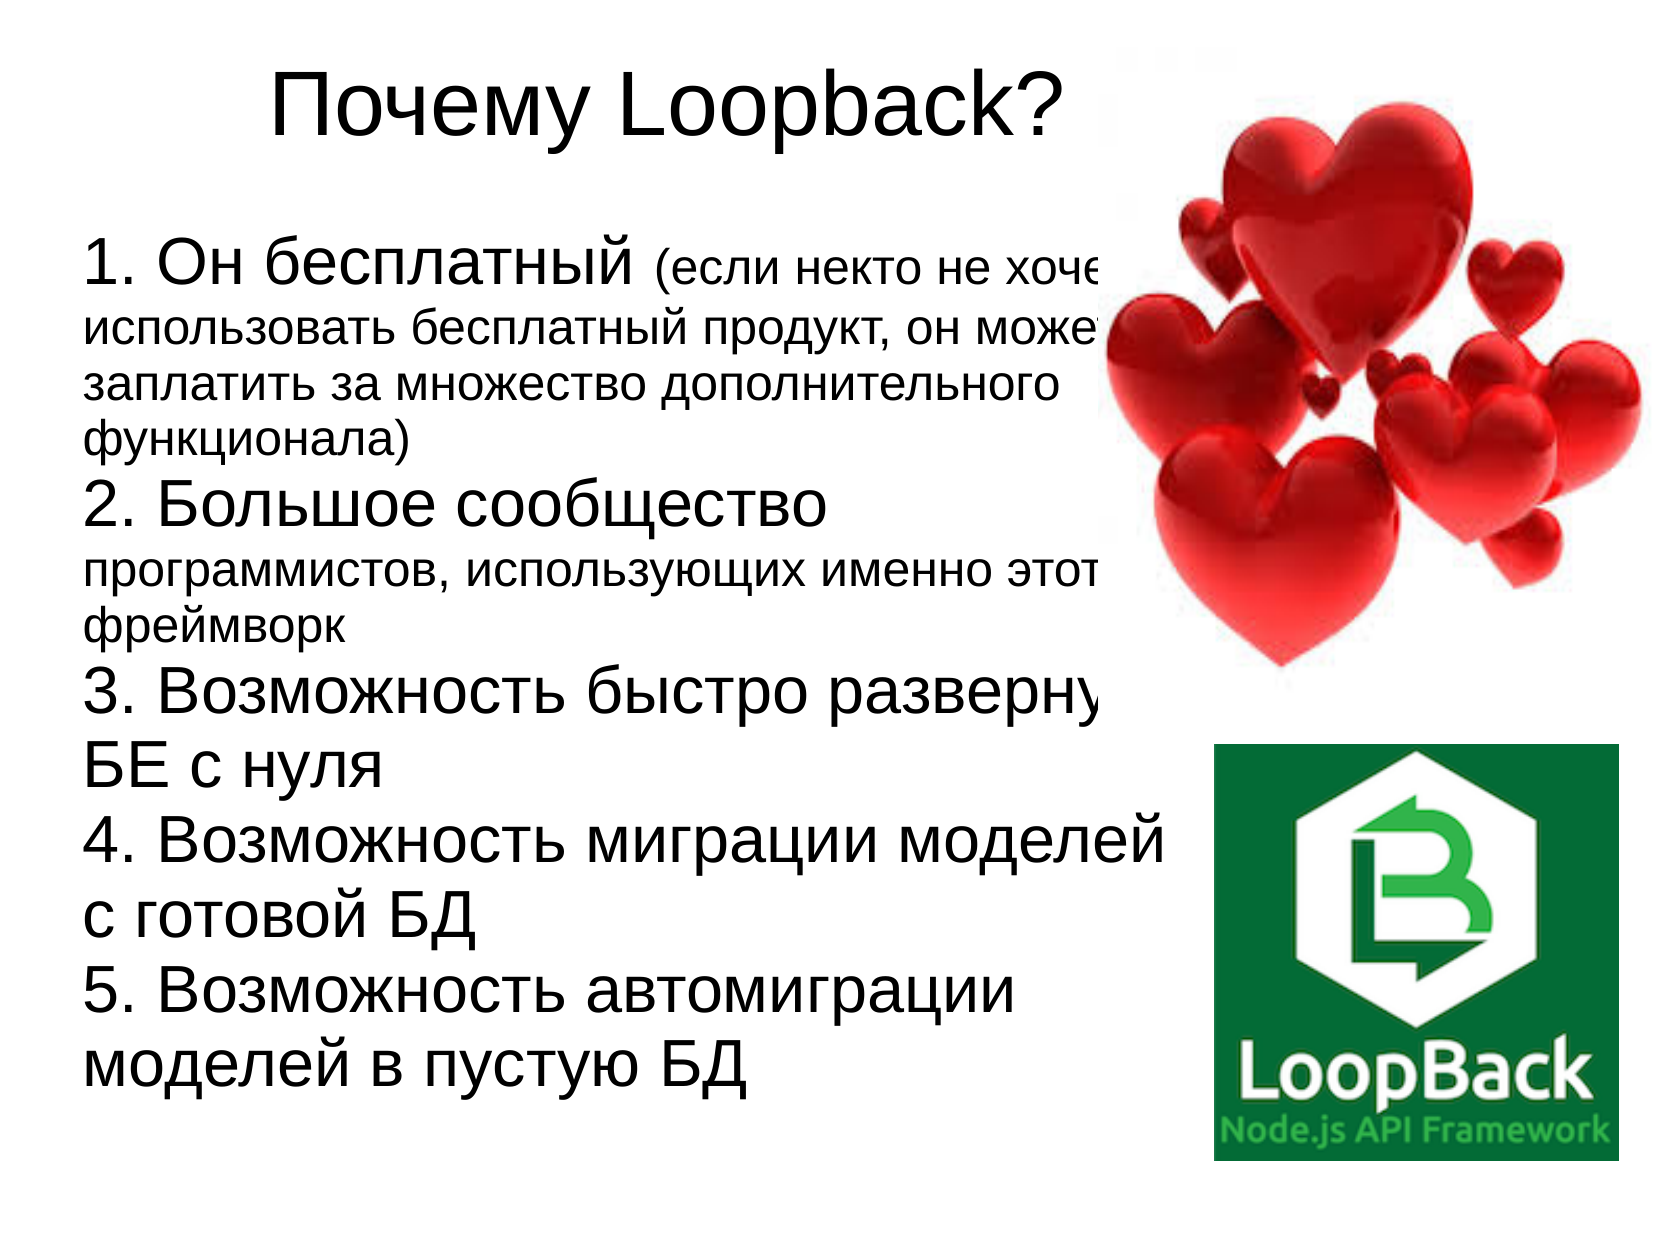

# Почему Loopback?
1. Он бесплатный (если некто не хочет использовать бесплатный продукт, он может заплатить за множество дополнительного функционала)
2. Большое сообщество программистов, использующих именно этот фреймворк
3. Возможность быстро развернуть БЕ с нуля
4. Возможность миграции моделей с готовой БД
5. Возможность автомиграции моделей в пустую БД